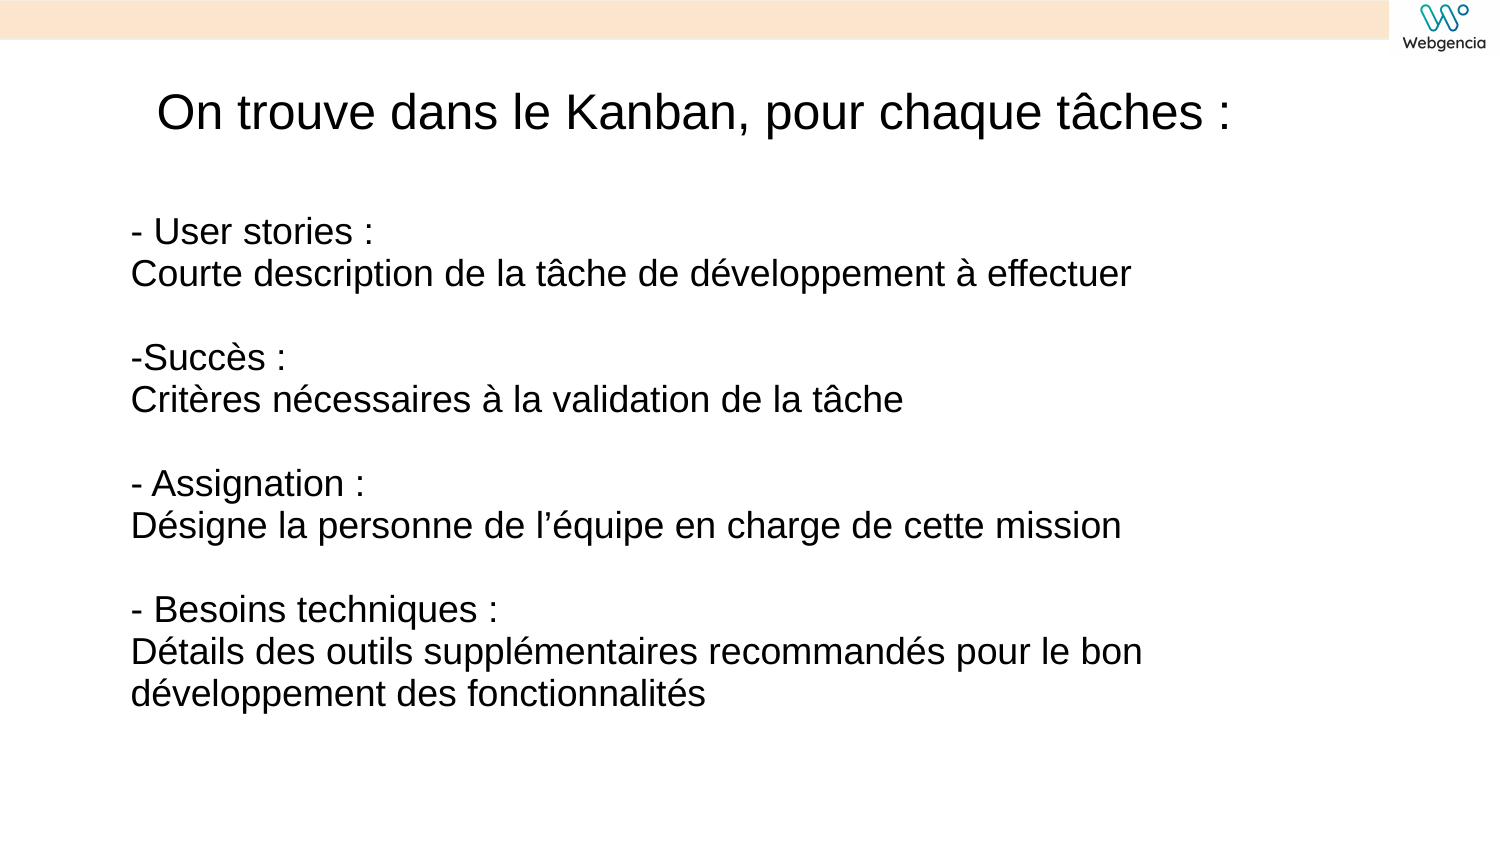

On trouve dans le Kanban, pour chaque tâches :
- User stories :
Courte description de la tâche de développement à effectuer
-Succès :
Critères nécessaires à la validation de la tâche
- Assignation :
Désigne la personne de l’équipe en charge de cette mission
- Besoins techniques :
Détails des outils supplémentaires recommandés pour le bon développement des fonctionnalités